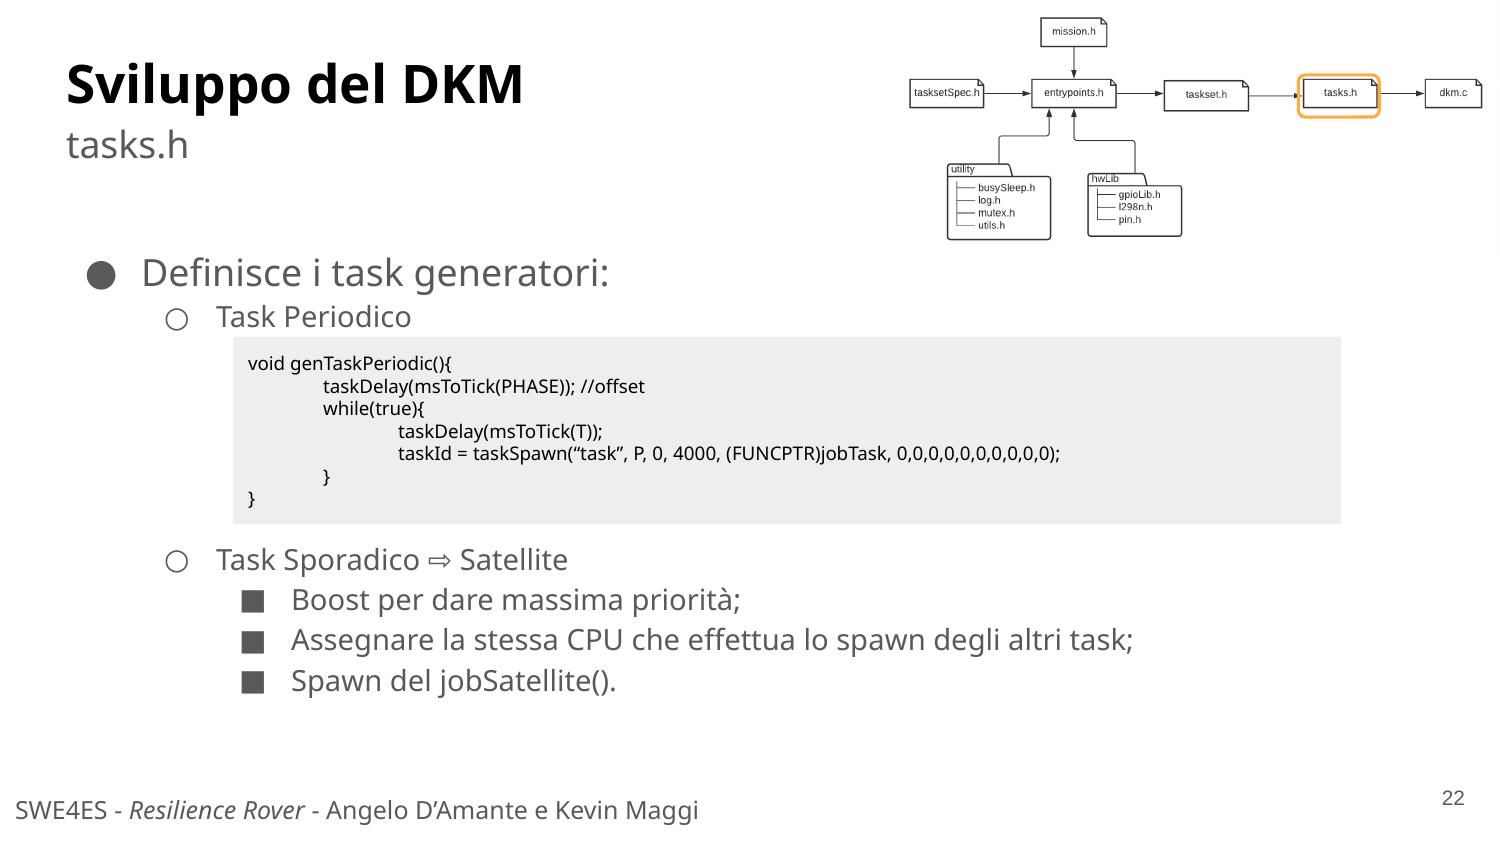

Sviluppo del DKM
tasks.h
# Definisce i task generatori:
Task Periodico
Task Sporadico ⇨ Satellite
Boost per dare massima priorità;
Assegnare la stessa CPU che effettua lo spawn degli altri task;
Spawn del jobSatellite().
void genTaskPeriodic(){
	taskDelay(msToTick(PHASE)); //offset
	while(true){
	taskDelay(msToTick(T));
	taskId = taskSpawn(“task”, P, 0, 4000, (FUNCPTR)jobTask, 0,0,0,0,0,0,0,0,0,0);
}
}